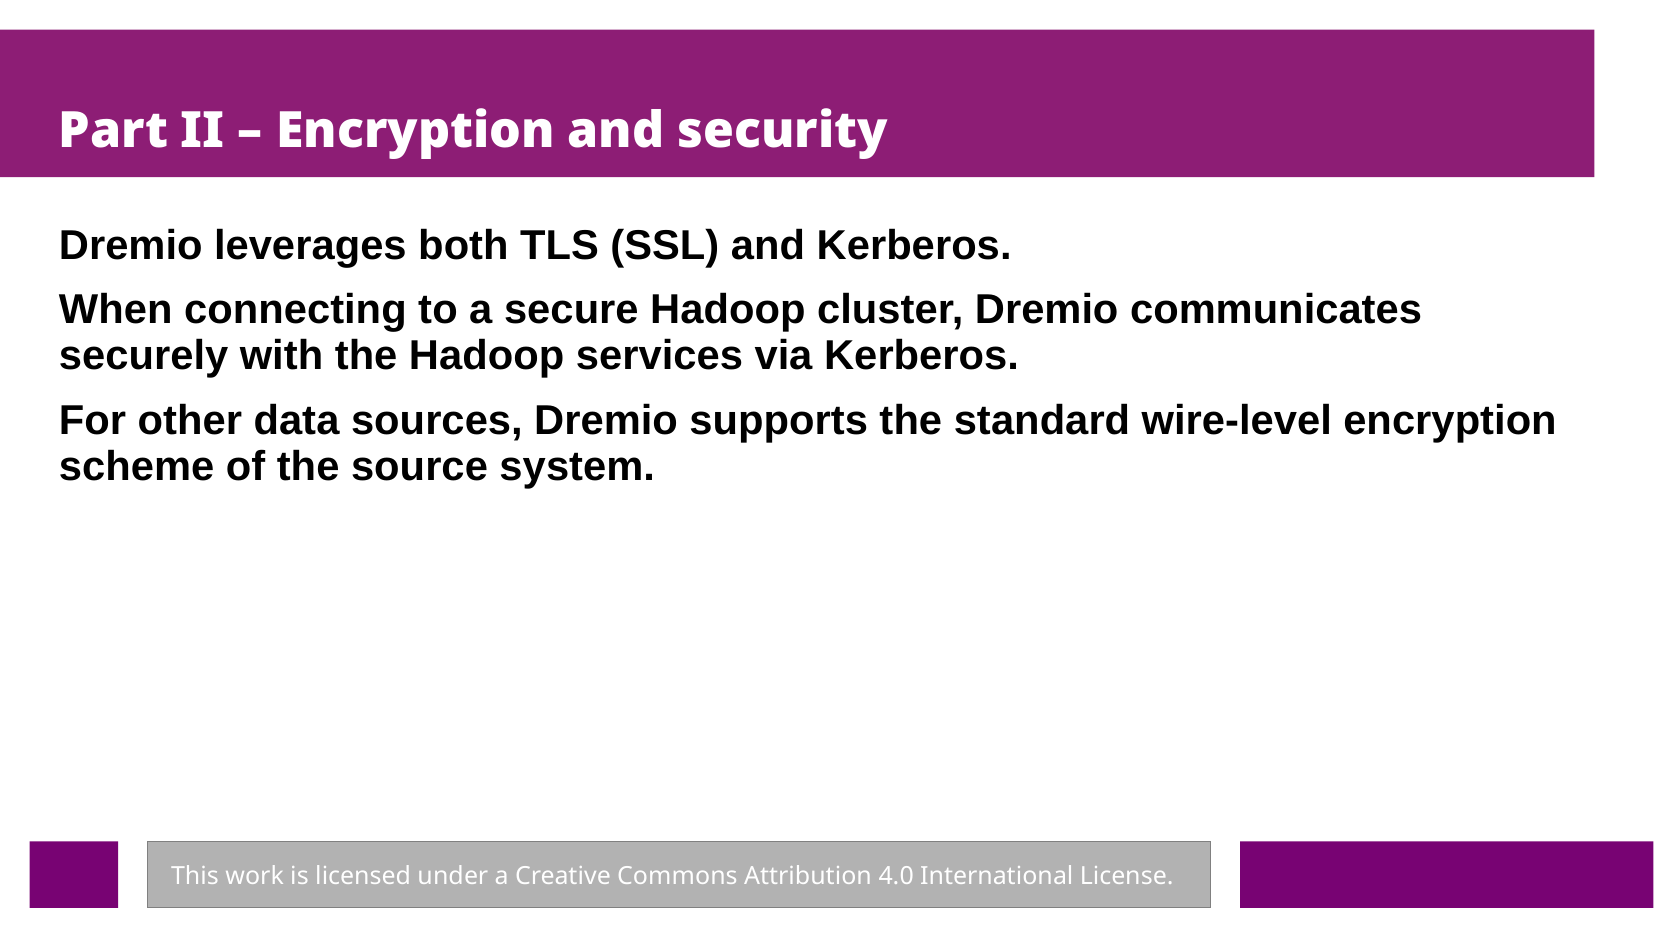

# Part II – Encryption and security
Dremio leverages both TLS (SSL) and Kerberos.
When connecting to a secure Hadoop cluster, Dremio communicates securely with the Hadoop services via Kerberos.
For other data sources, Dremio supports the standard wire-level encryption scheme of the source system.